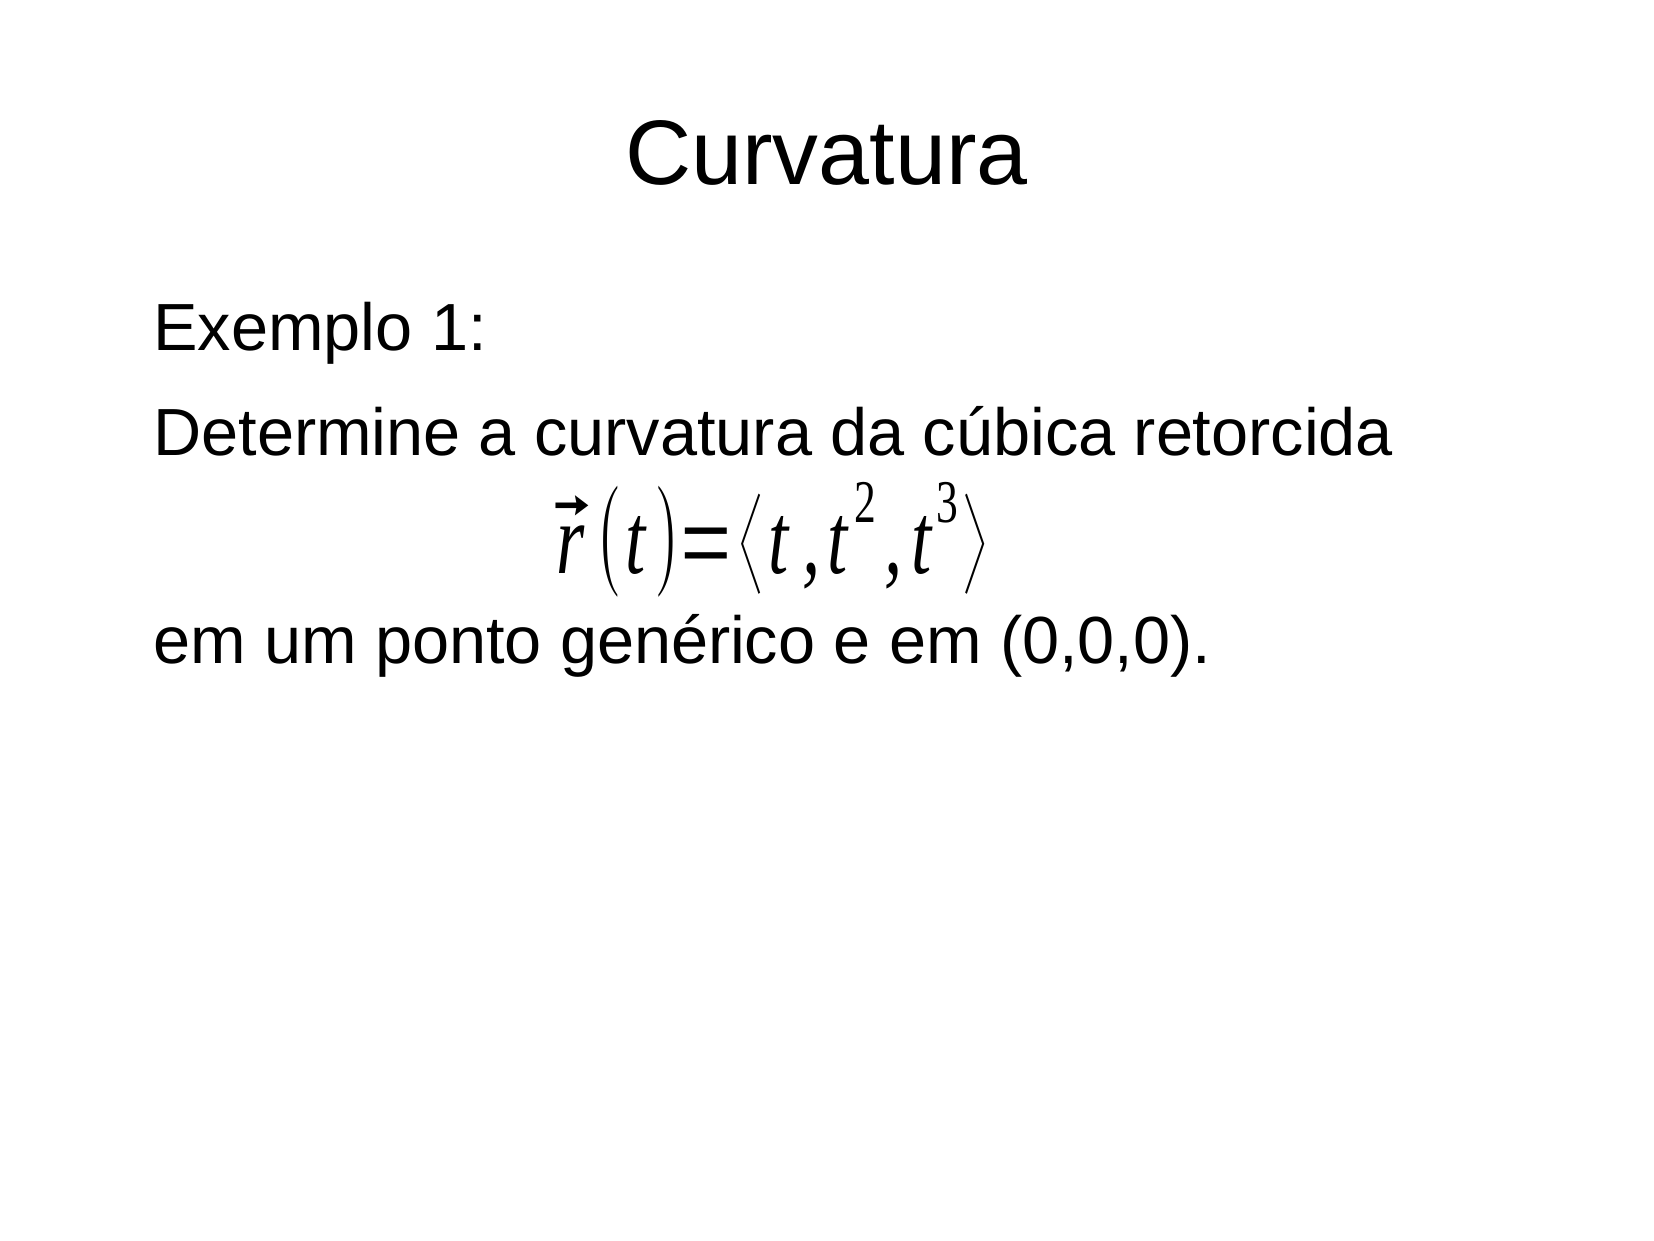

# Curvatura
Exemplo 1:
Determine a curvatura da cúbica retorcida
em um ponto genérico e em (0,0,0).